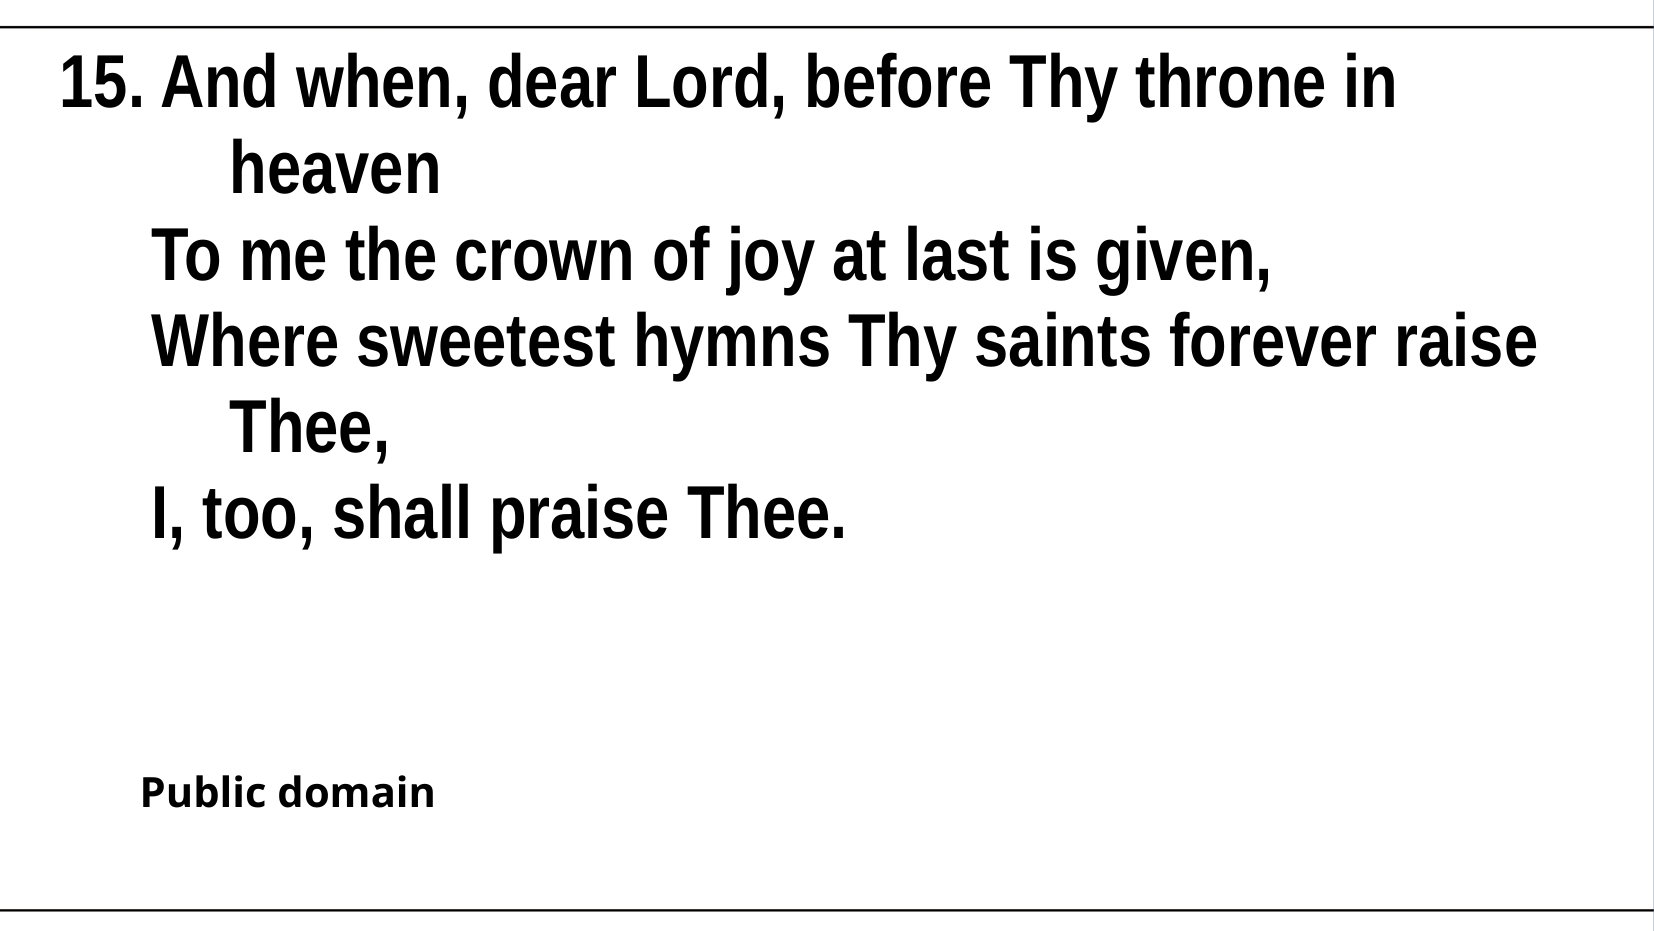

15. And when, dear Lord, before Thy throne in
 heaven
 To me the crown of joy at last is given,
 Where sweetest hymns Thy saints forever raise
 Thee,
 I, too, shall praise Thee.
 Public domain